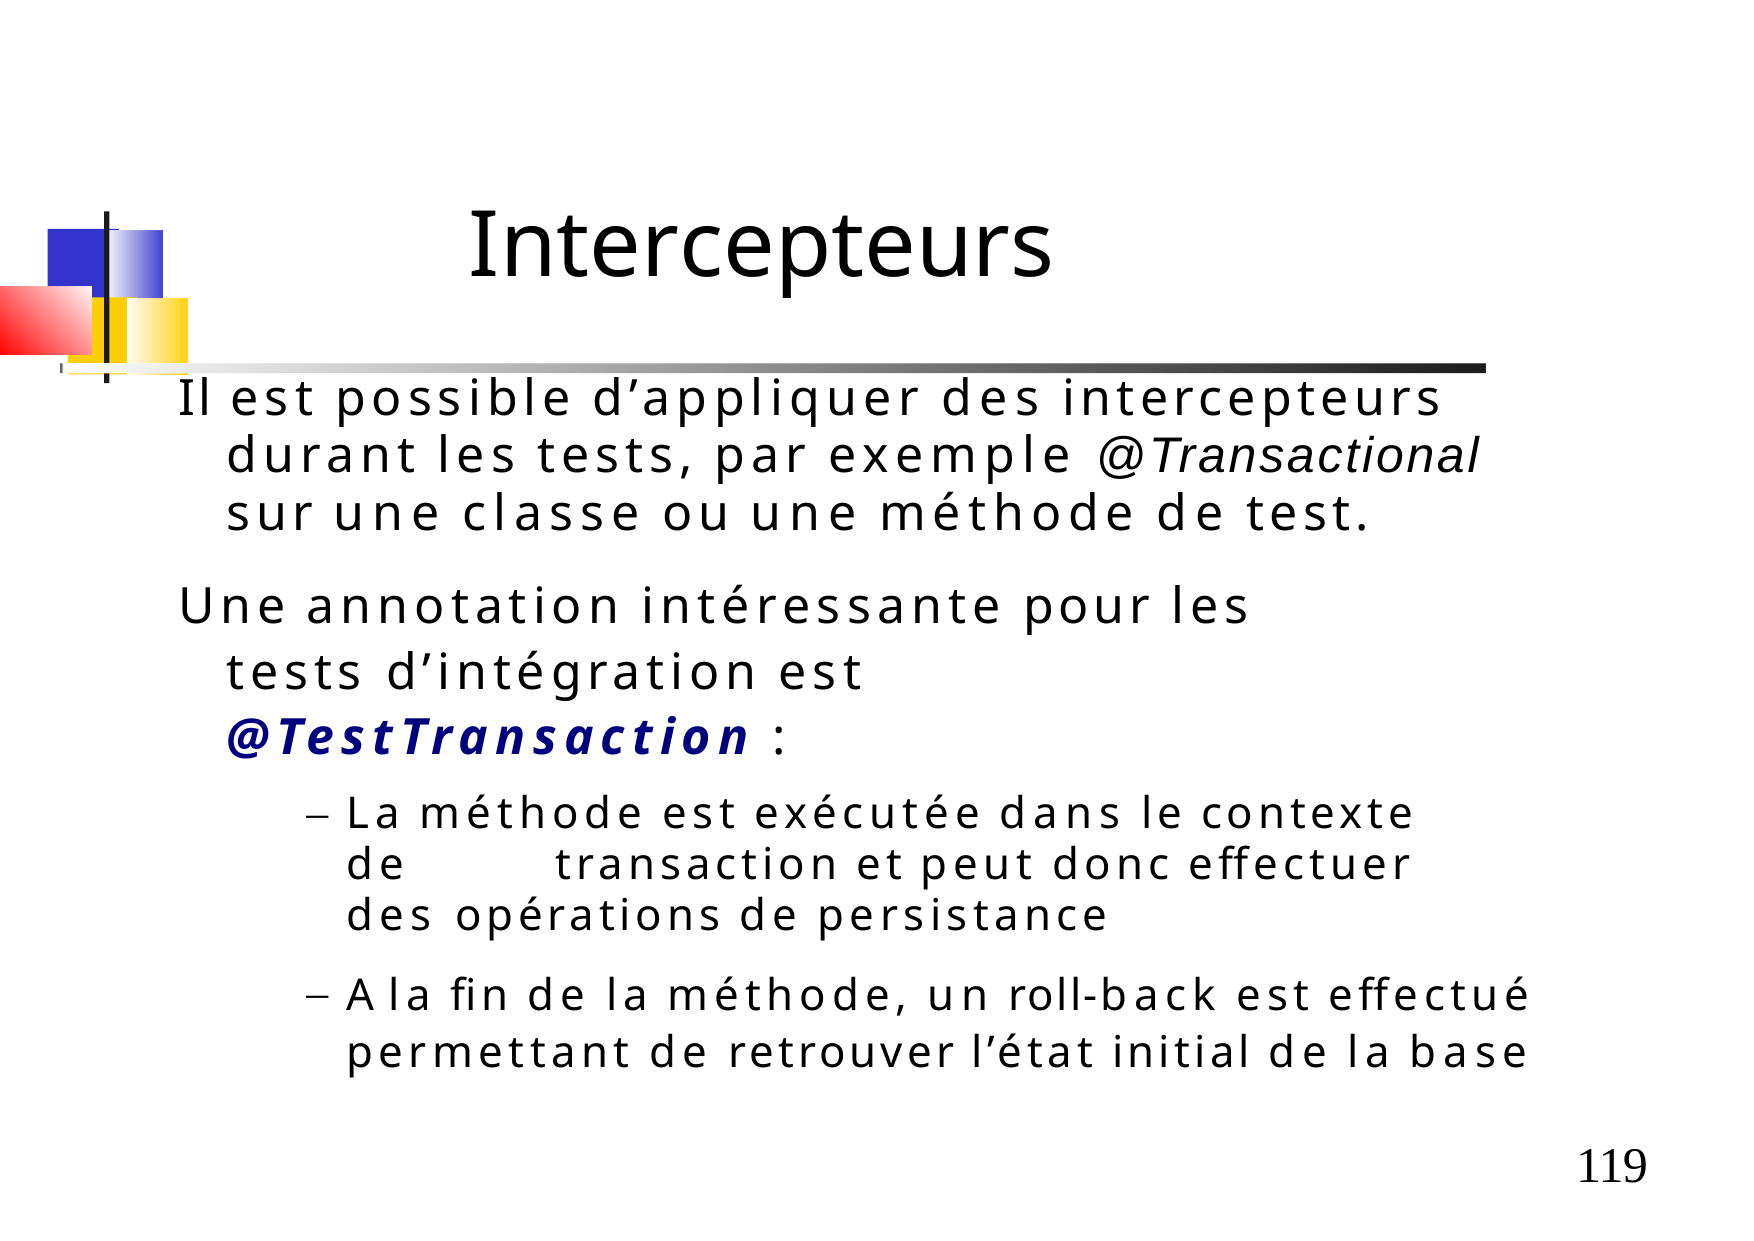

# Intercepteurs
Il est possible d’appliquer des intercepteurs durant les tests, par exemple @Transactional sur une classe ou une méthode de test.
Une annotation intéressante pour les tests d’intégration est @TestTransaction :
La méthode est exécutée dans le contexte de 	transaction et peut donc effectuer des opérations de persistance
A la fin de la méthode, un roll-back est effectué permettant de retrouver l’état initial de la base
119